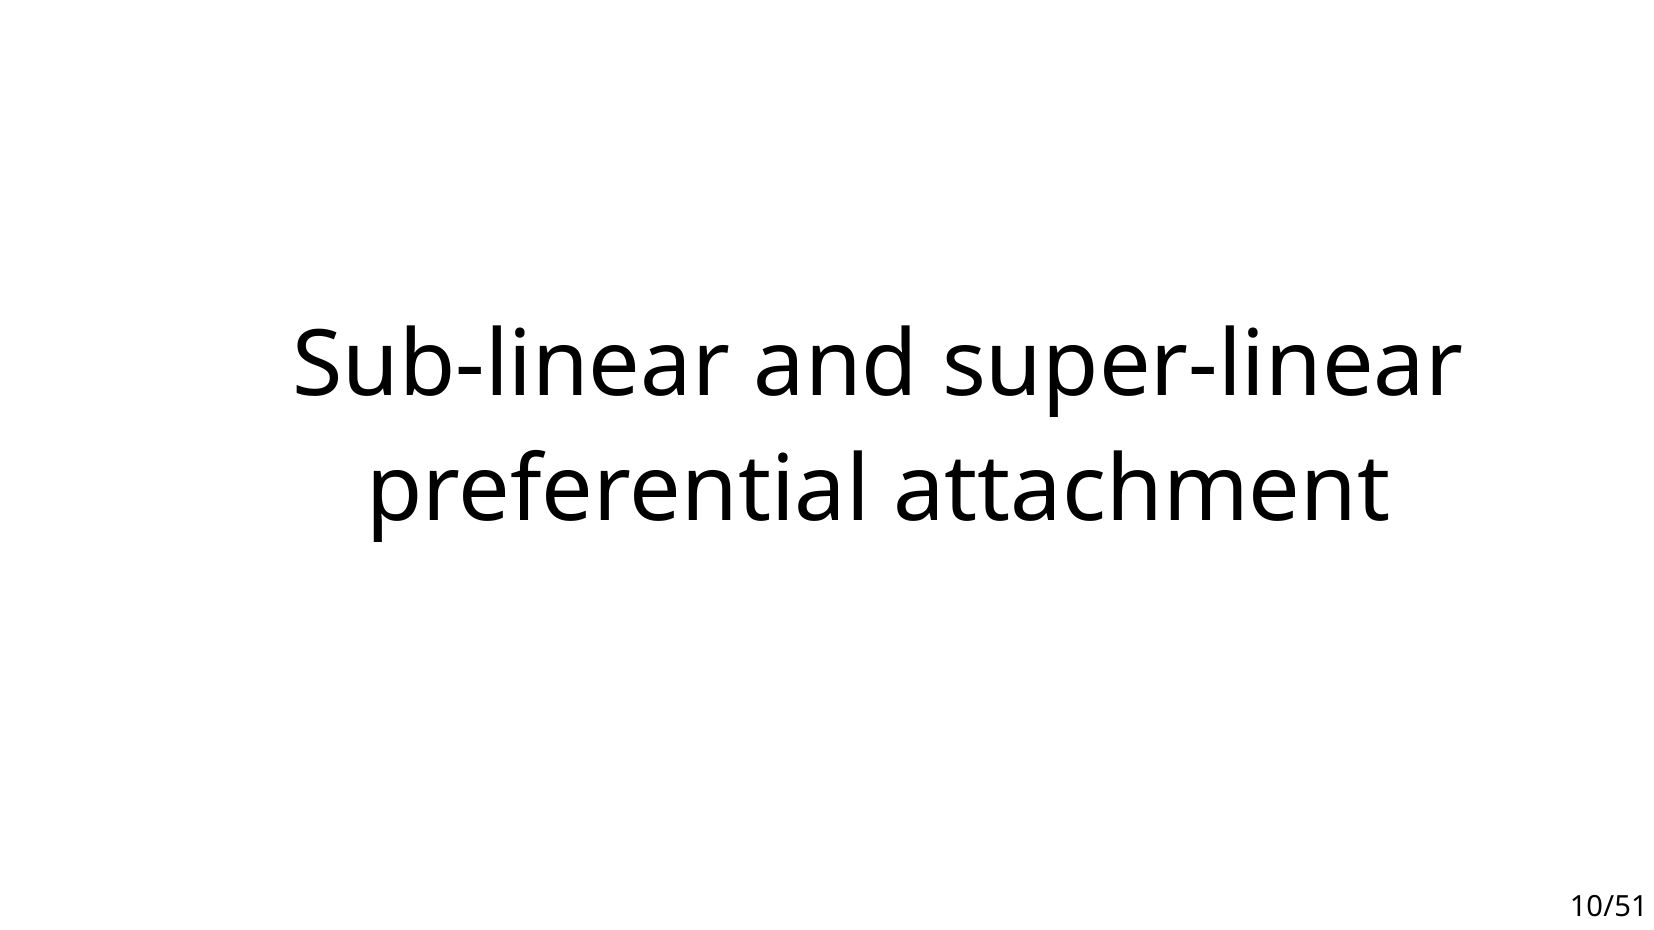

# Sub-linear and super-linear preferential attachment
10